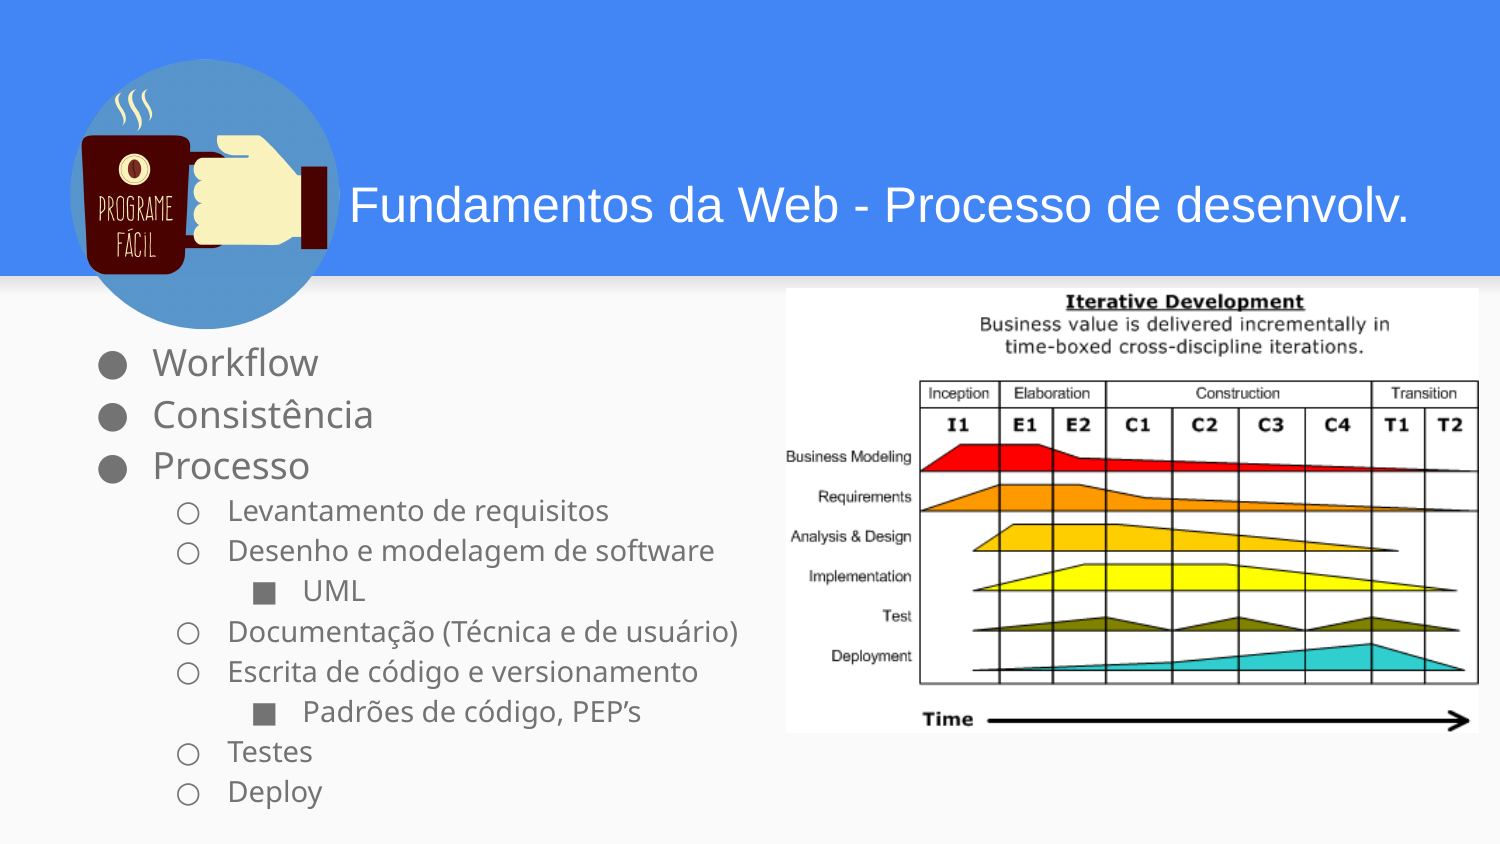

# Fundamentos da Web - Processo de desenvolv.
Workflow
Consistência
Processo
Levantamento de requisitos
Desenho e modelagem de software
UML
Documentação (Técnica e de usuário)
Escrita de código e versionamento
Padrões de código, PEP’s
Testes
Deploy